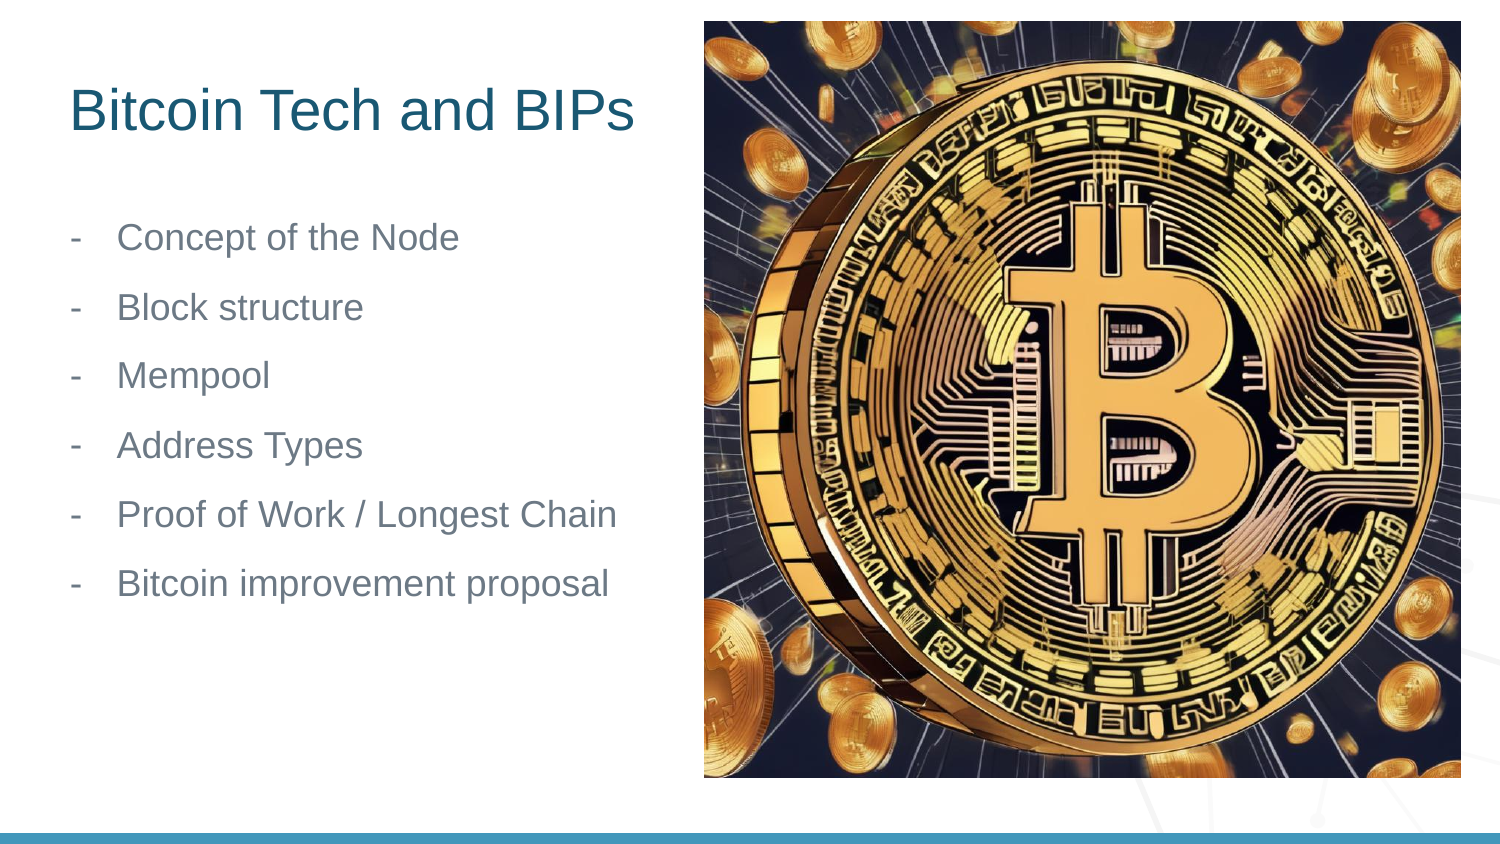

# Bitcoin Tech and BIPs
Concept of the Node
Block structure
Mempool
Address Types
Proof of Work / Longest Chain
Bitcoin improvement proposal